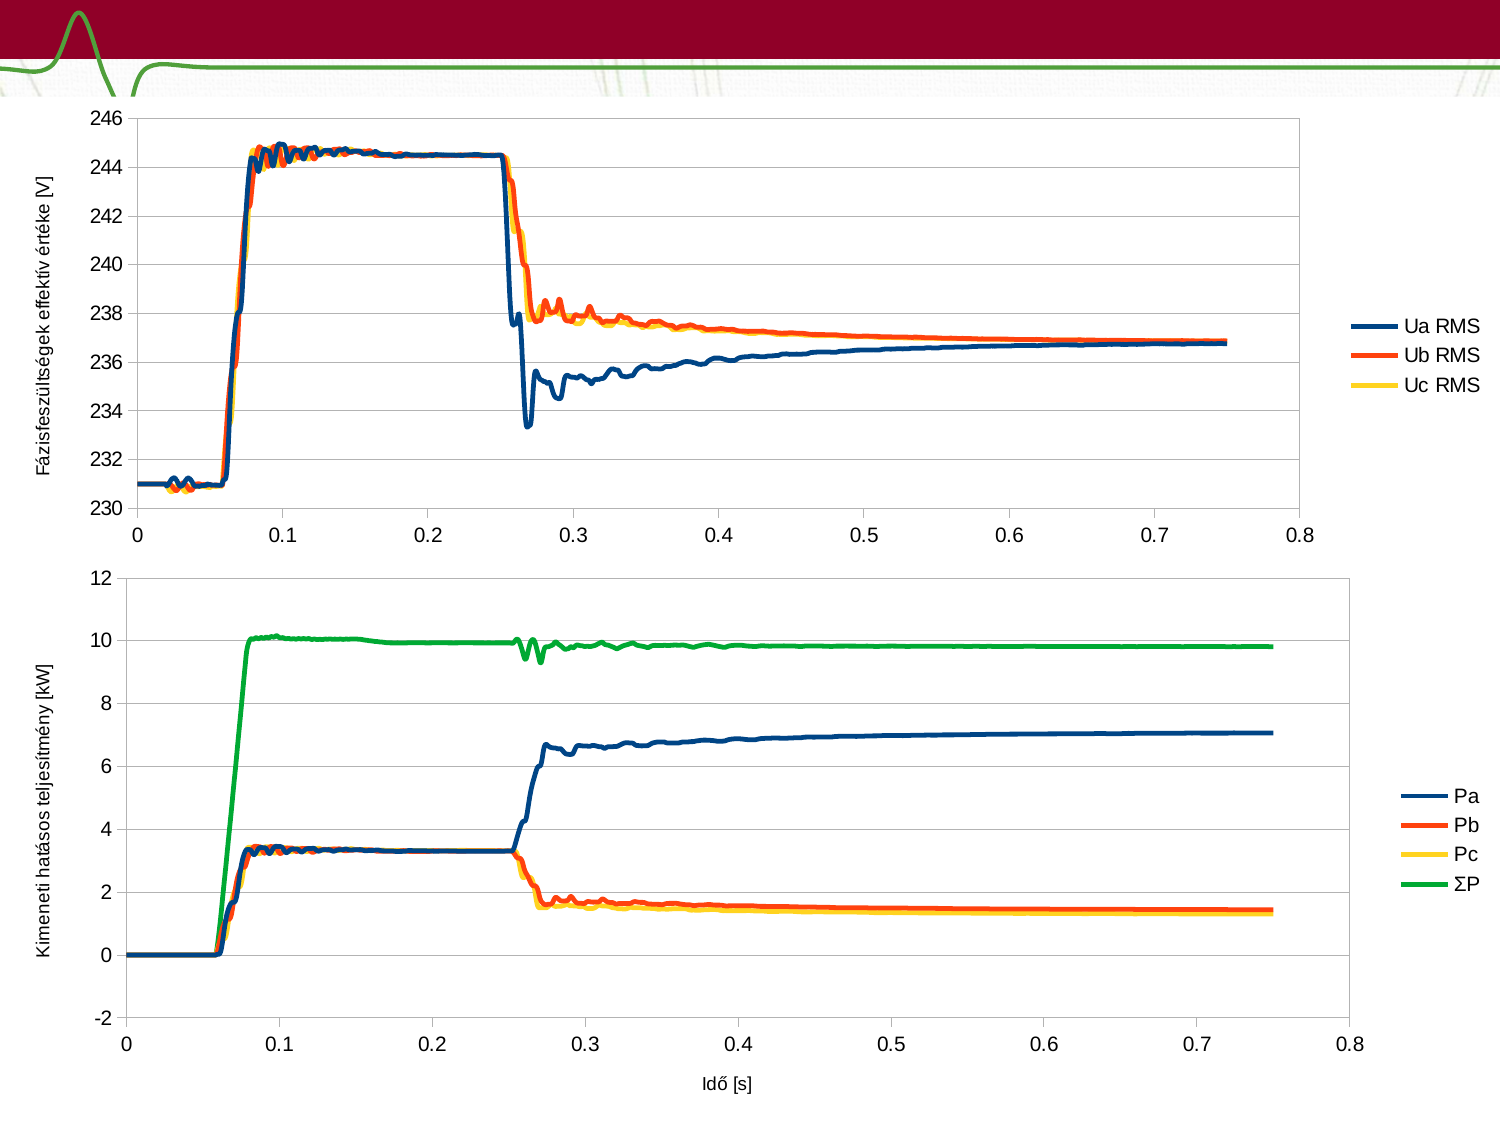

### Chart
| Category | Ua RMS | Ub RMS | Uc RMS |
|---|---|---|---|
### Chart
| Category | Pa | Pb | Pc | ΣP |
|---|---|---|---|---|